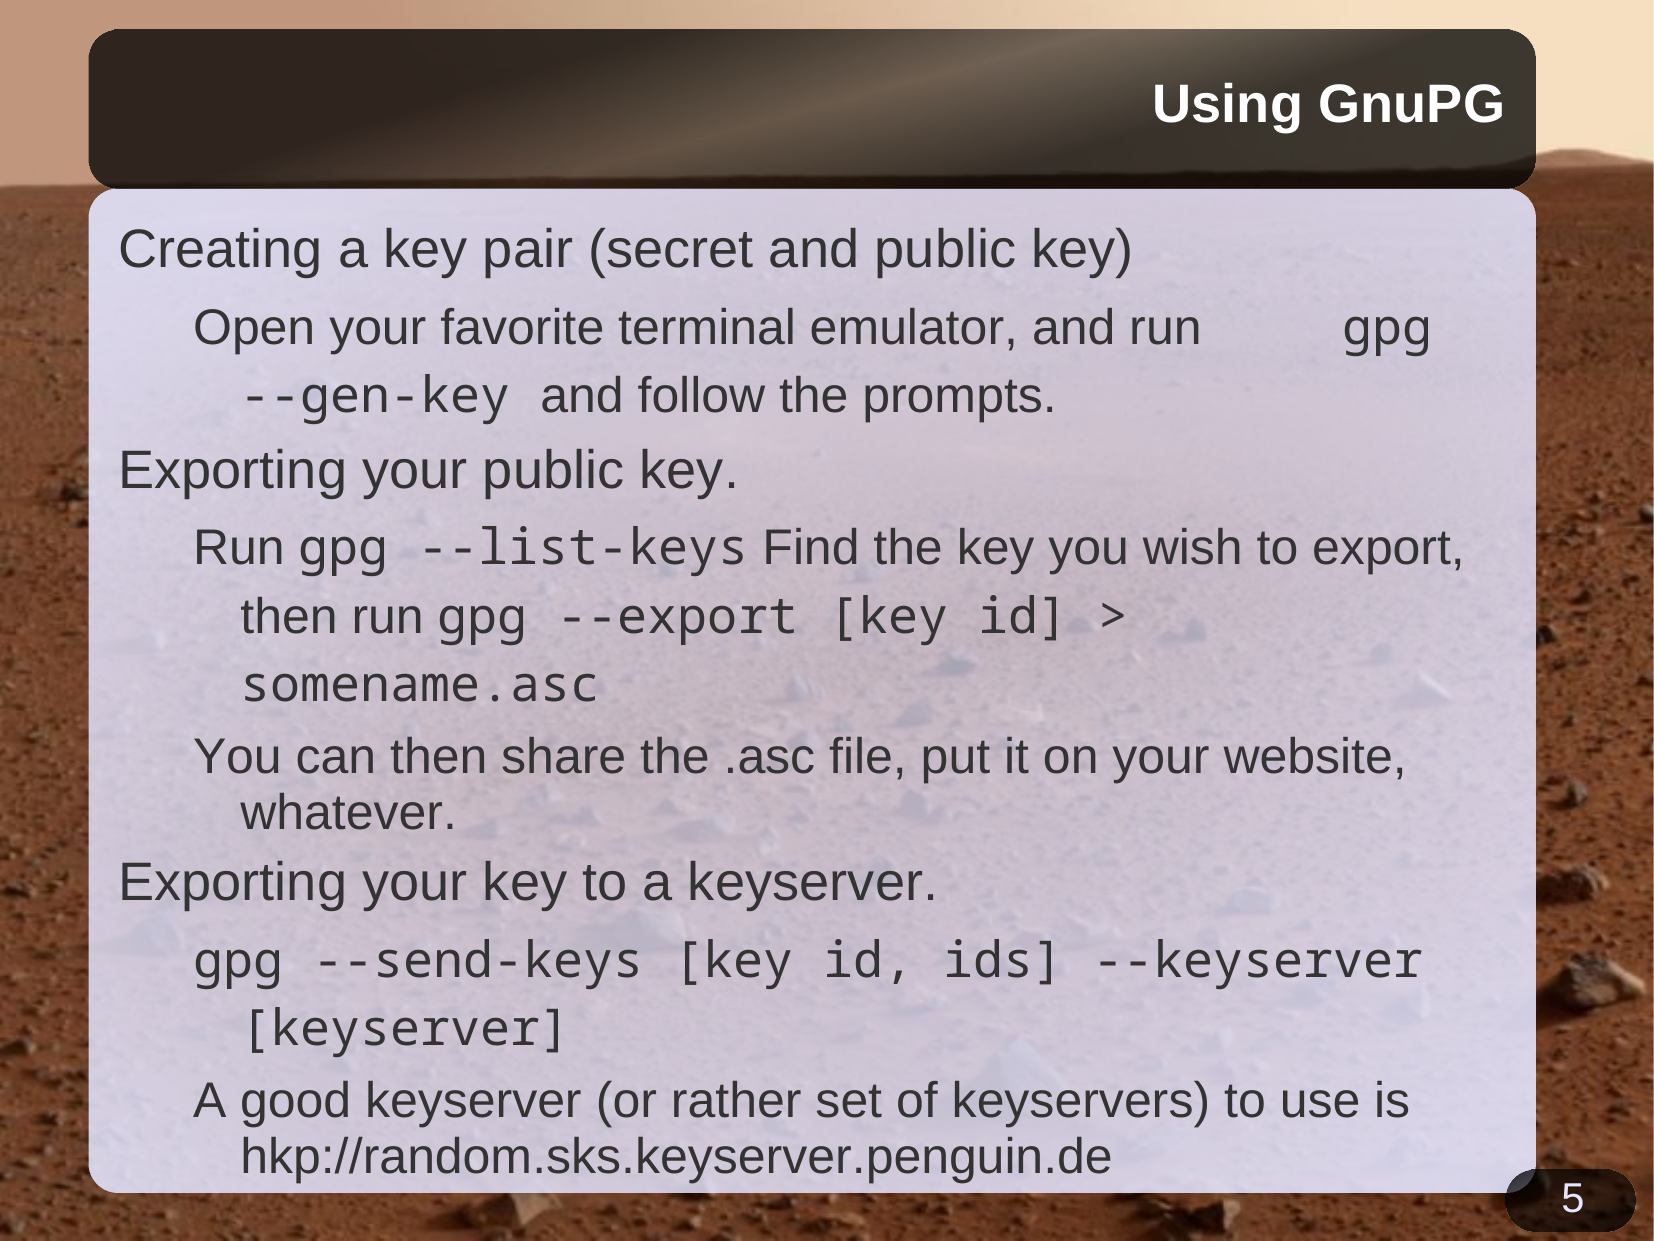

# Using GnuPG
Creating a key pair (secret and public key)
Open your favorite terminal emulator, and run gpg --gen-key and follow the prompts.
Exporting your public key.
Run gpg --list-keys Find the key you wish to export, then run gpg --export [key id] > somename.asc
You can then share the .asc file, put it on your website, whatever.
Exporting your key to a keyserver.
gpg --send-keys [key id, ids] --keyserver [keyserver]
A good keyserver (or rather set of keyservers) to use is hkp://random.sks.keyserver.penguin.de